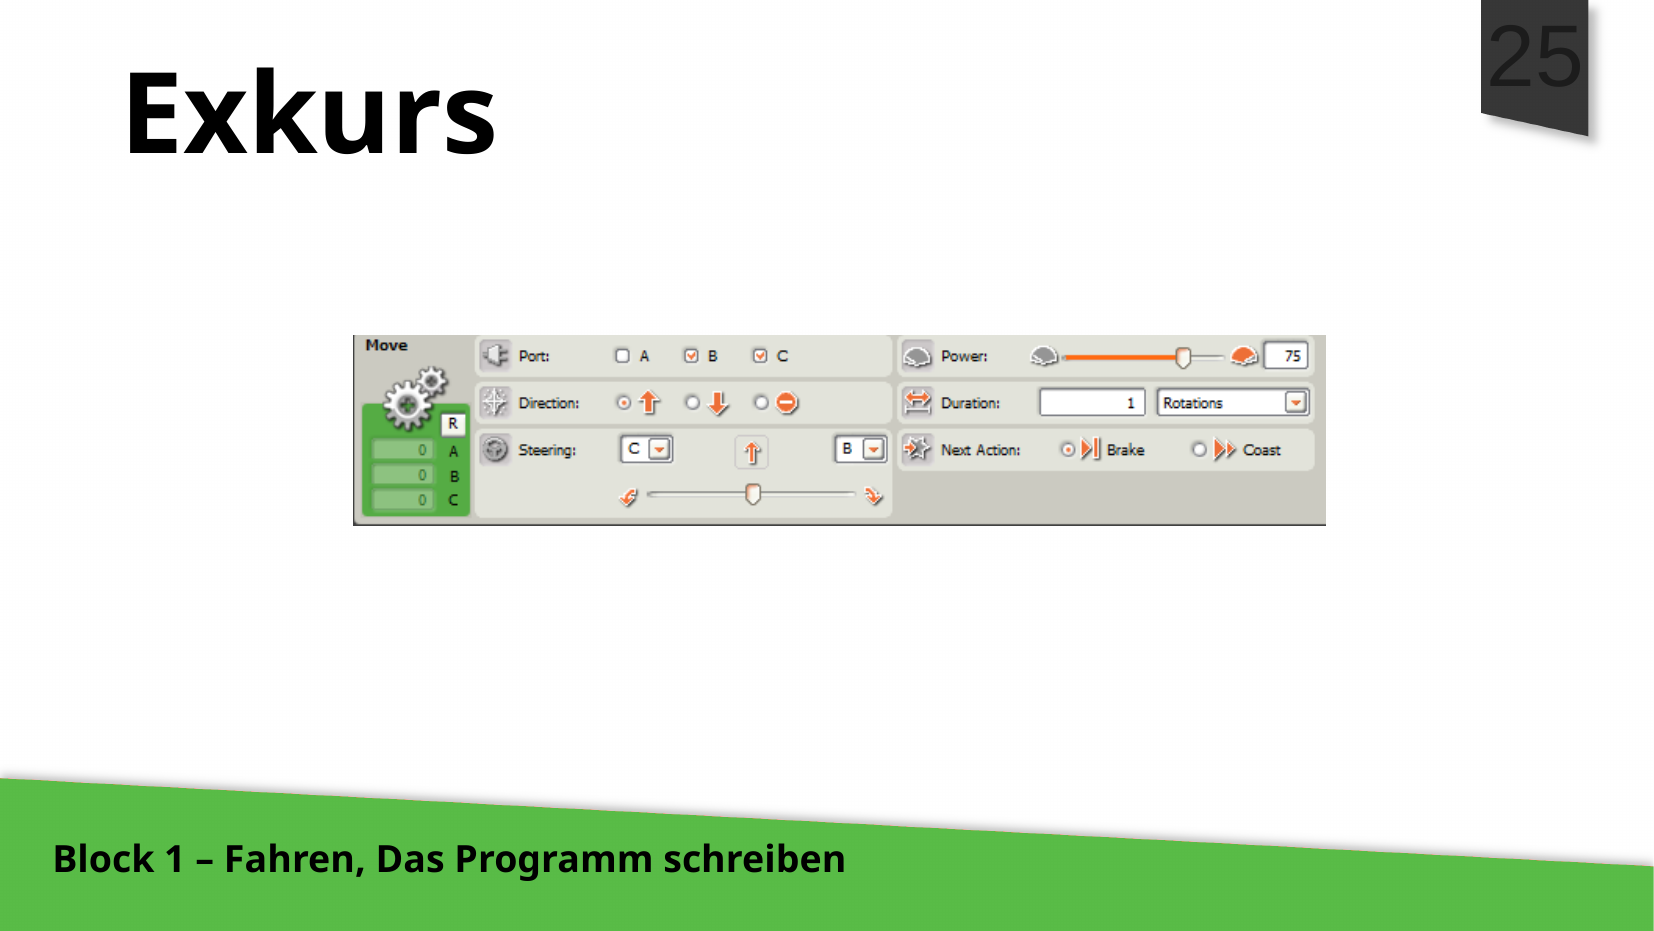

# Exkurs
Block 1 – Fahren, Das Programm schreiben